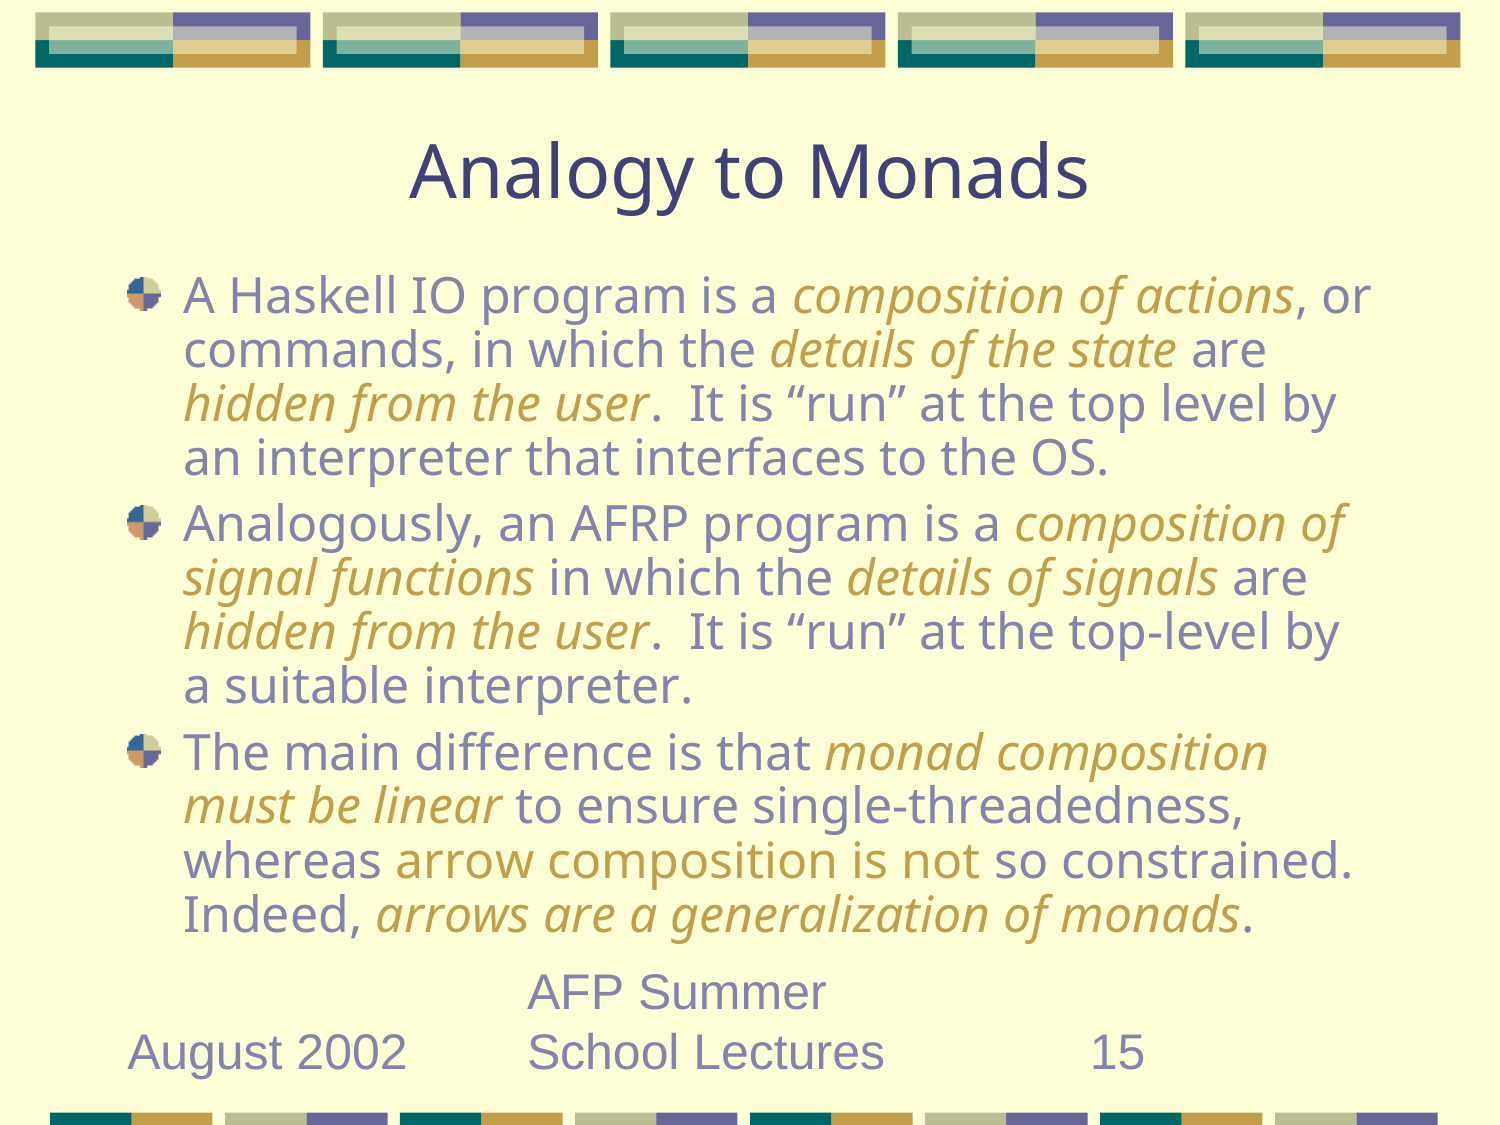

# Analogy to Monads
A Haskell IO program is a composition of actions, or commands, in which the details of the state are hidden from the user. It is “run” at the top level by an interpreter that interfaces to the OS.
Analogously, an AFRP program is a composition of signal functions in which the details of signals are hidden from the user. It is “run” at the top-level by a suitable interpreter.
The main difference is that monad composition must be linear to ensure single-threadedness, whereas arrow composition is not so constrained. Indeed, arrows are a generalization of monads.
August 2002
15